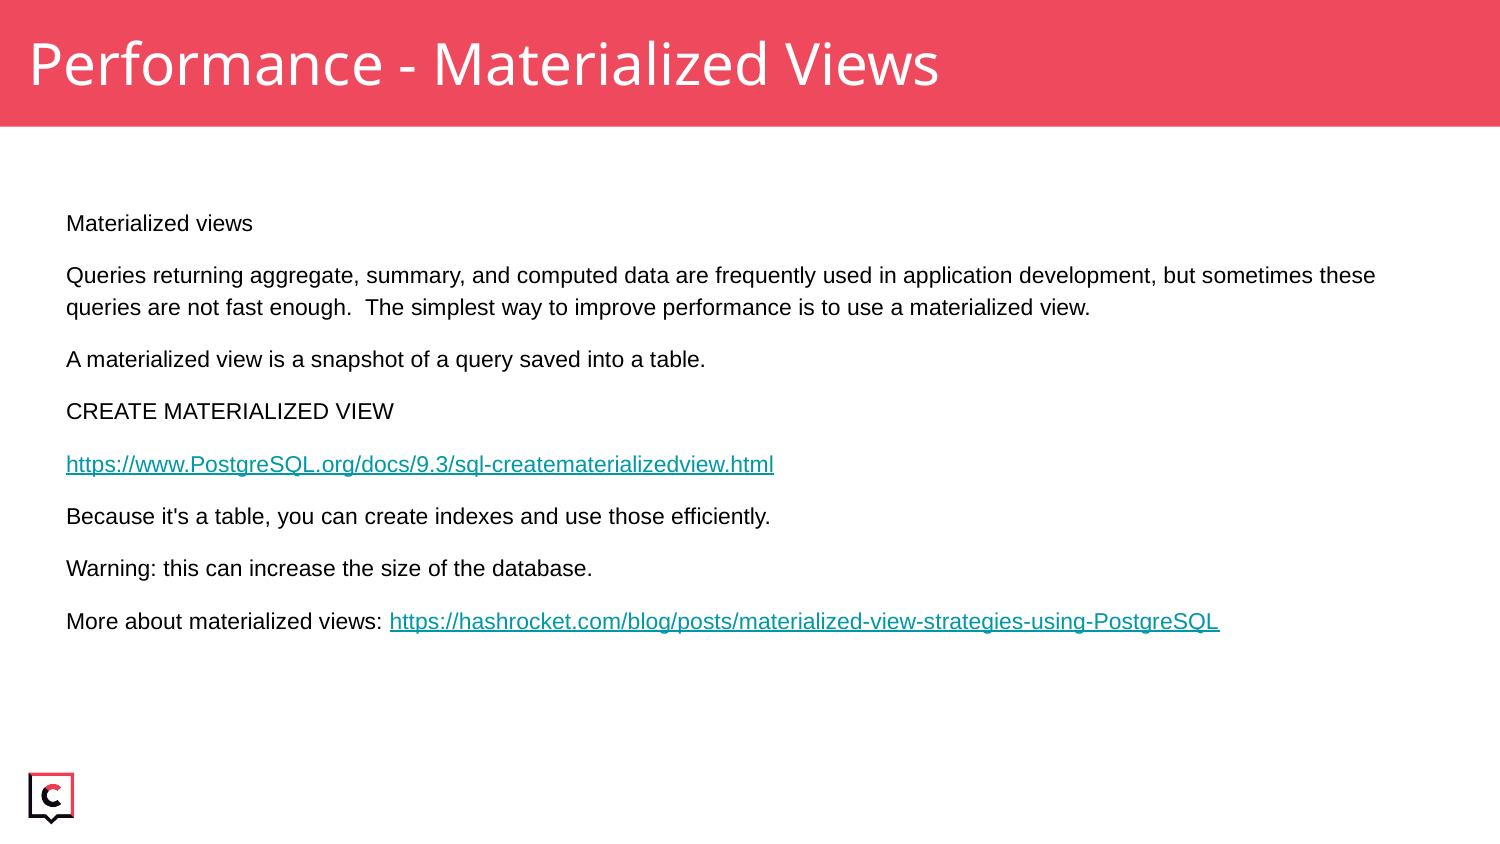

# Performance - Materialized Views
Materialized views
Queries returning aggregate, summary, and computed data are frequently used in application development, but sometimes these queries are not fast enough. The simplest way to improve performance is to use a materialized view.
A materialized view is a snapshot of a query saved into a table.
CREATE MATERIALIZED VIEW
https://www.PostgreSQL.org/docs/9.3/sql-creatematerializedview.html
Because it's a table, you can create indexes and use those efficiently.
Warning: this can increase the size of the database.
More about materialized views: https://hashrocket.com/blog/posts/materialized-view-strategies-using-PostgreSQL